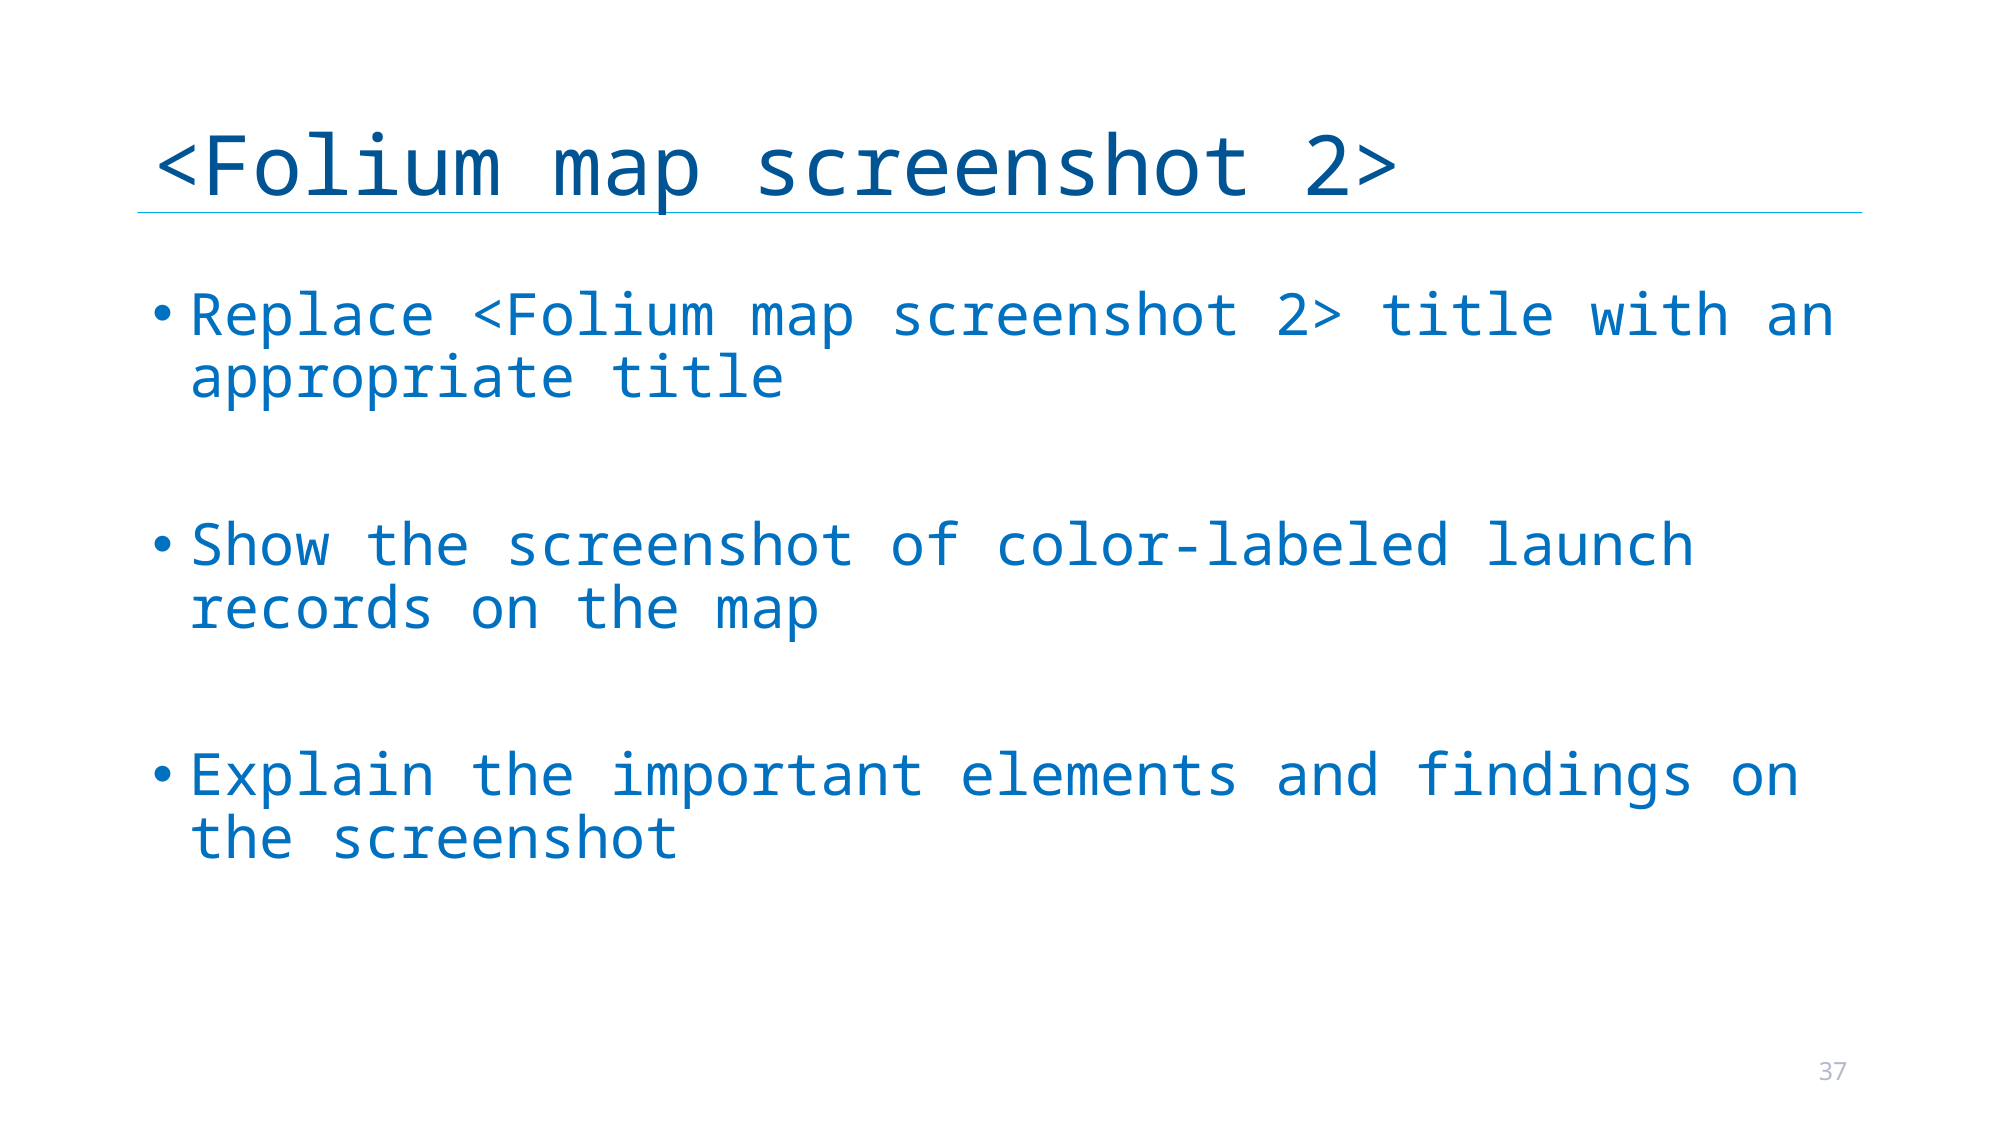

# <Folium map screenshot 2>
Replace <Folium map screenshot 2> title with an appropriate title
Show the screenshot of color-labeled launch records on the map
Explain the important elements and findings on the screenshot